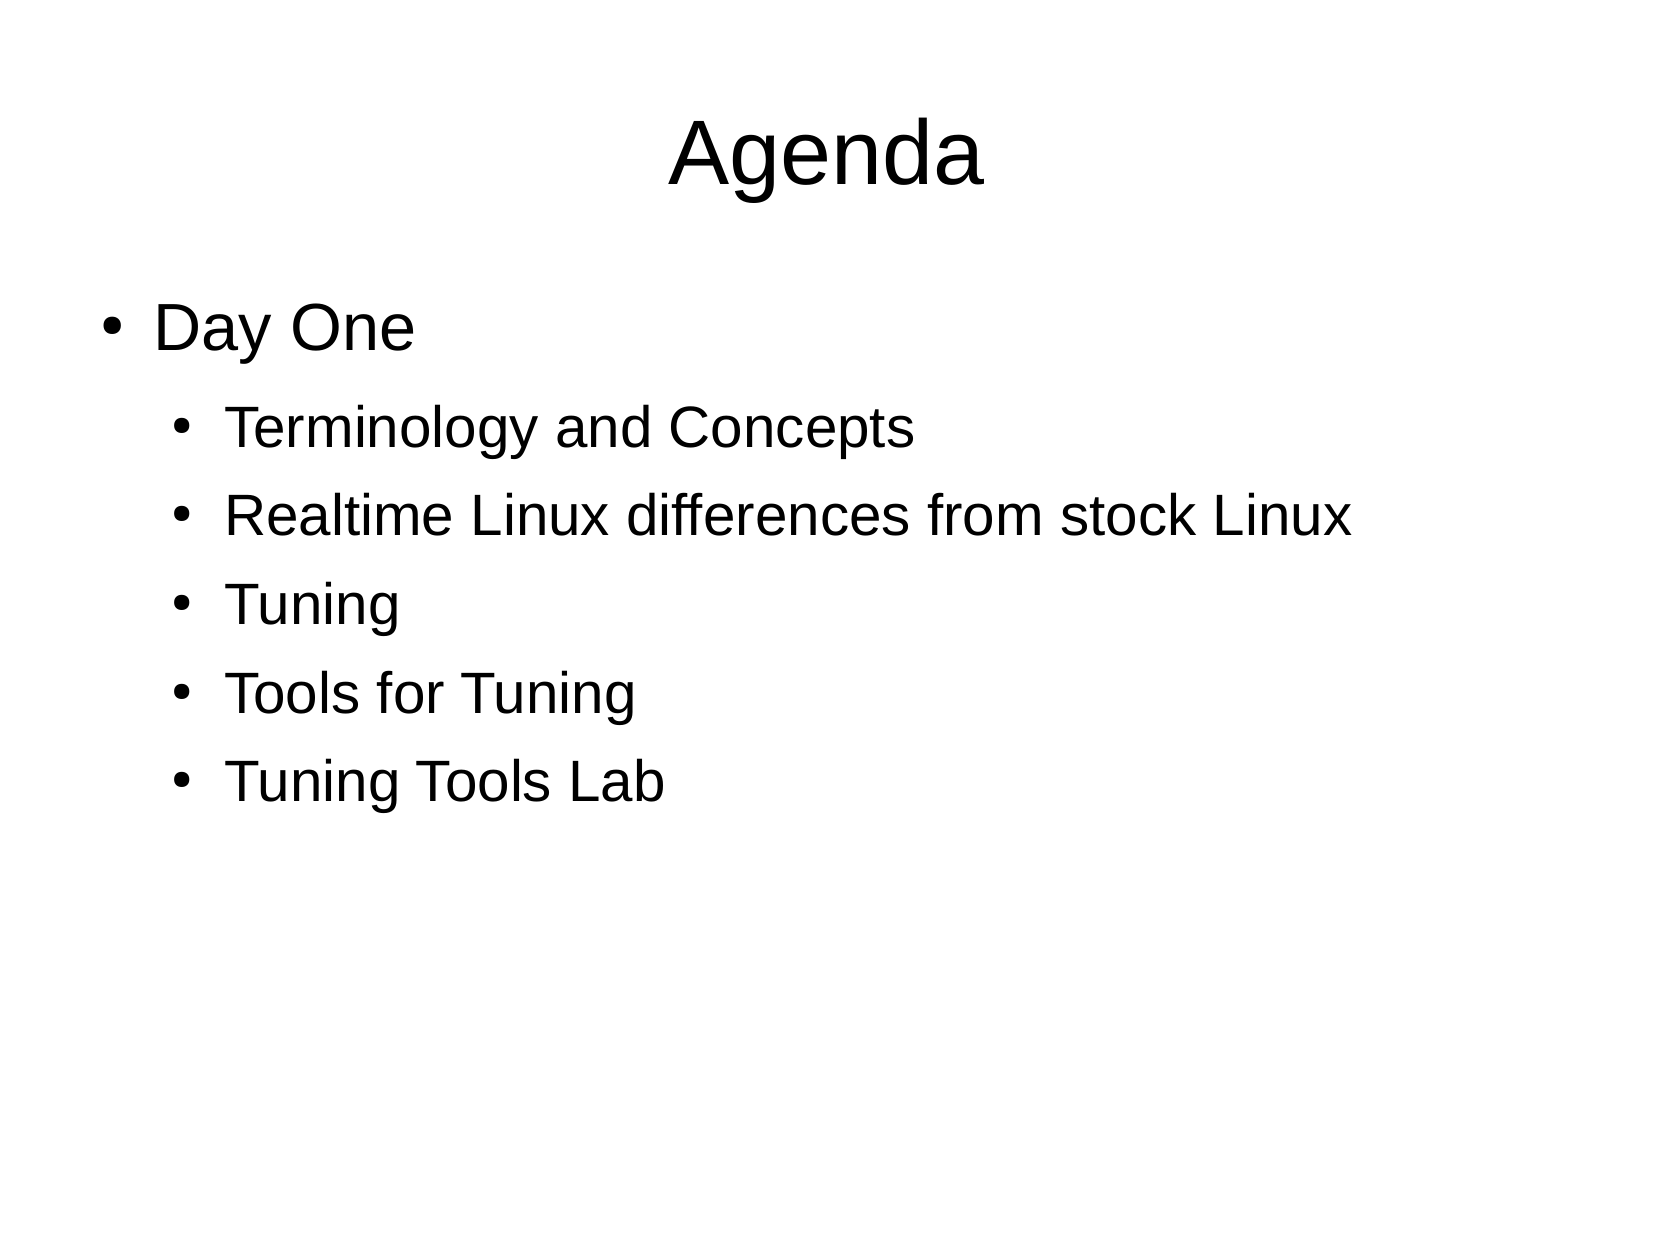

# Agenda
Day One
Terminology and Concepts
Realtime Linux differences from stock Linux
Tuning
Tools for Tuning
Tuning Tools Lab